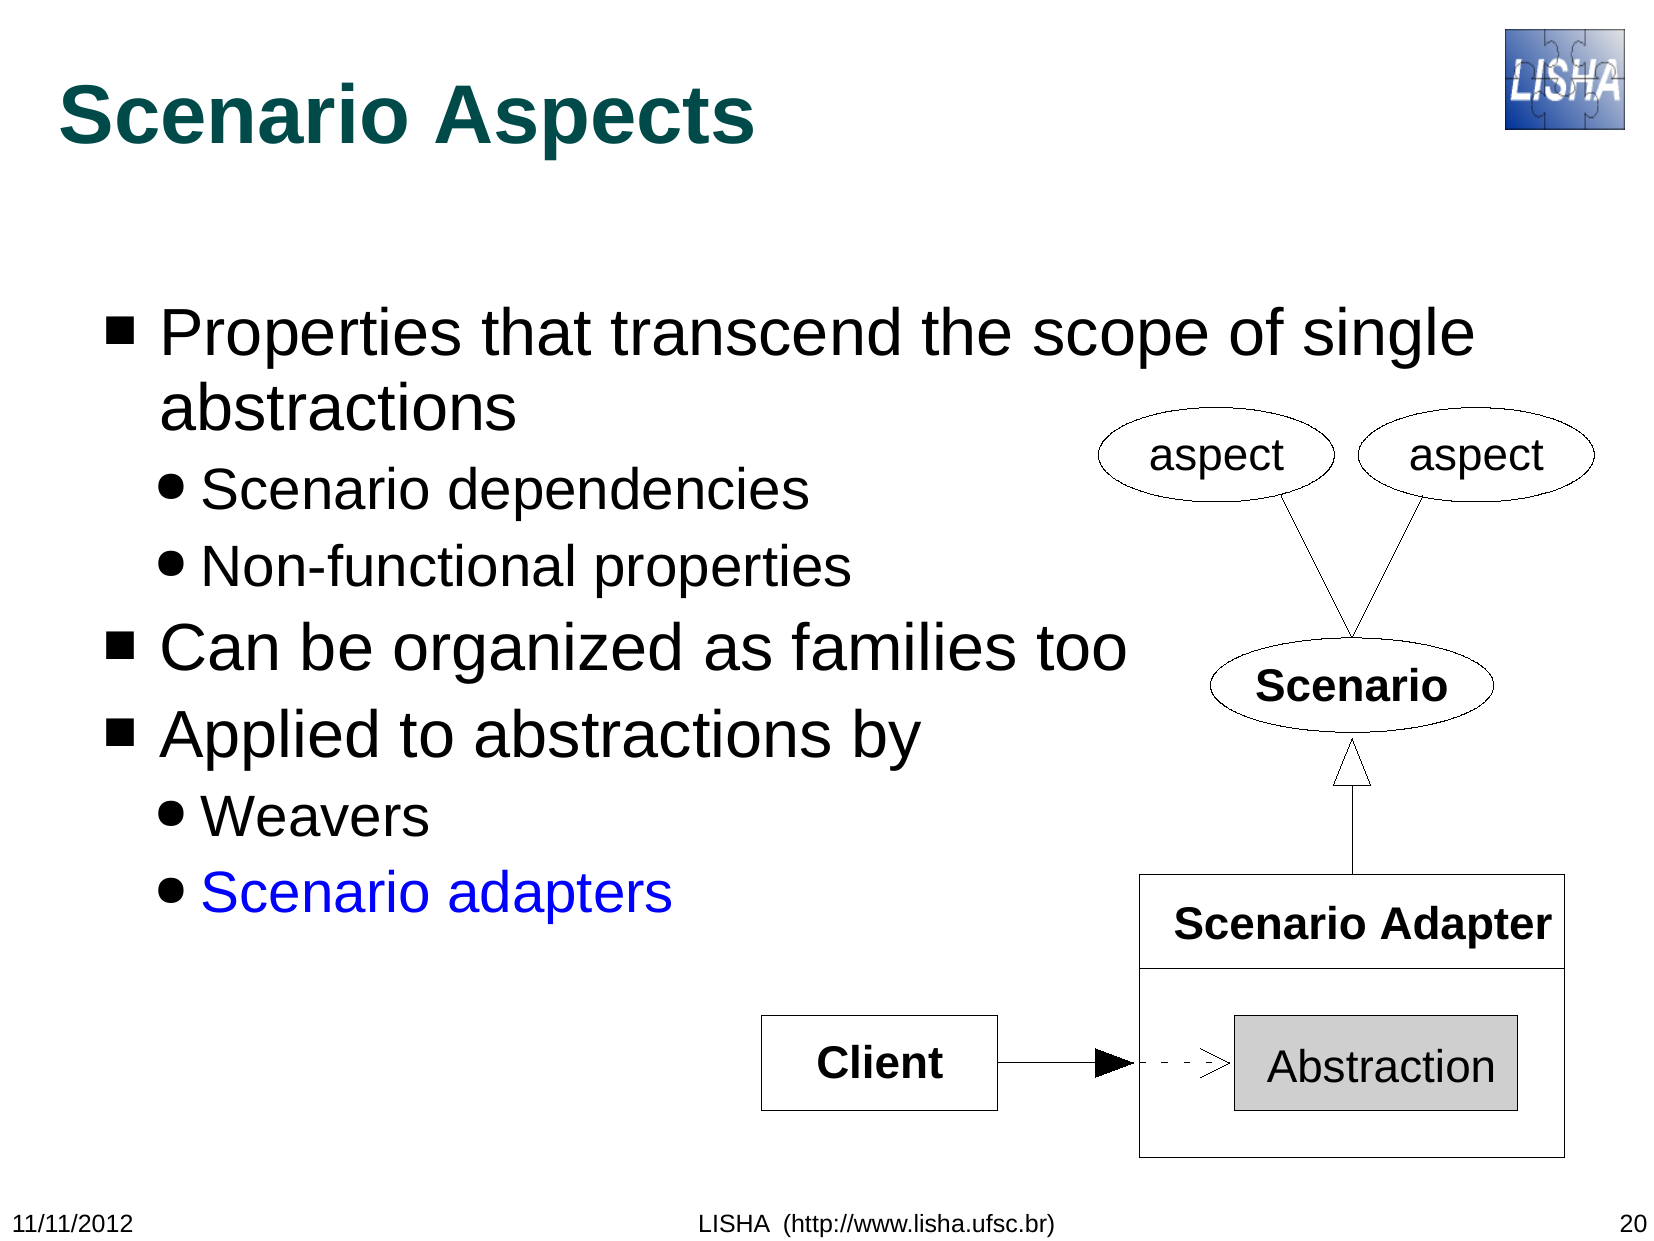

# Scenario Aspects
Properties that transcend the scope of single abstractions
Scenario dependencies
Non-functional properties
Can be organized as families too
Applied to abstractions by
Weavers
Scenario adapters
aspect
aspect
Scenario
Scenario Adapter
Client
Abstraction